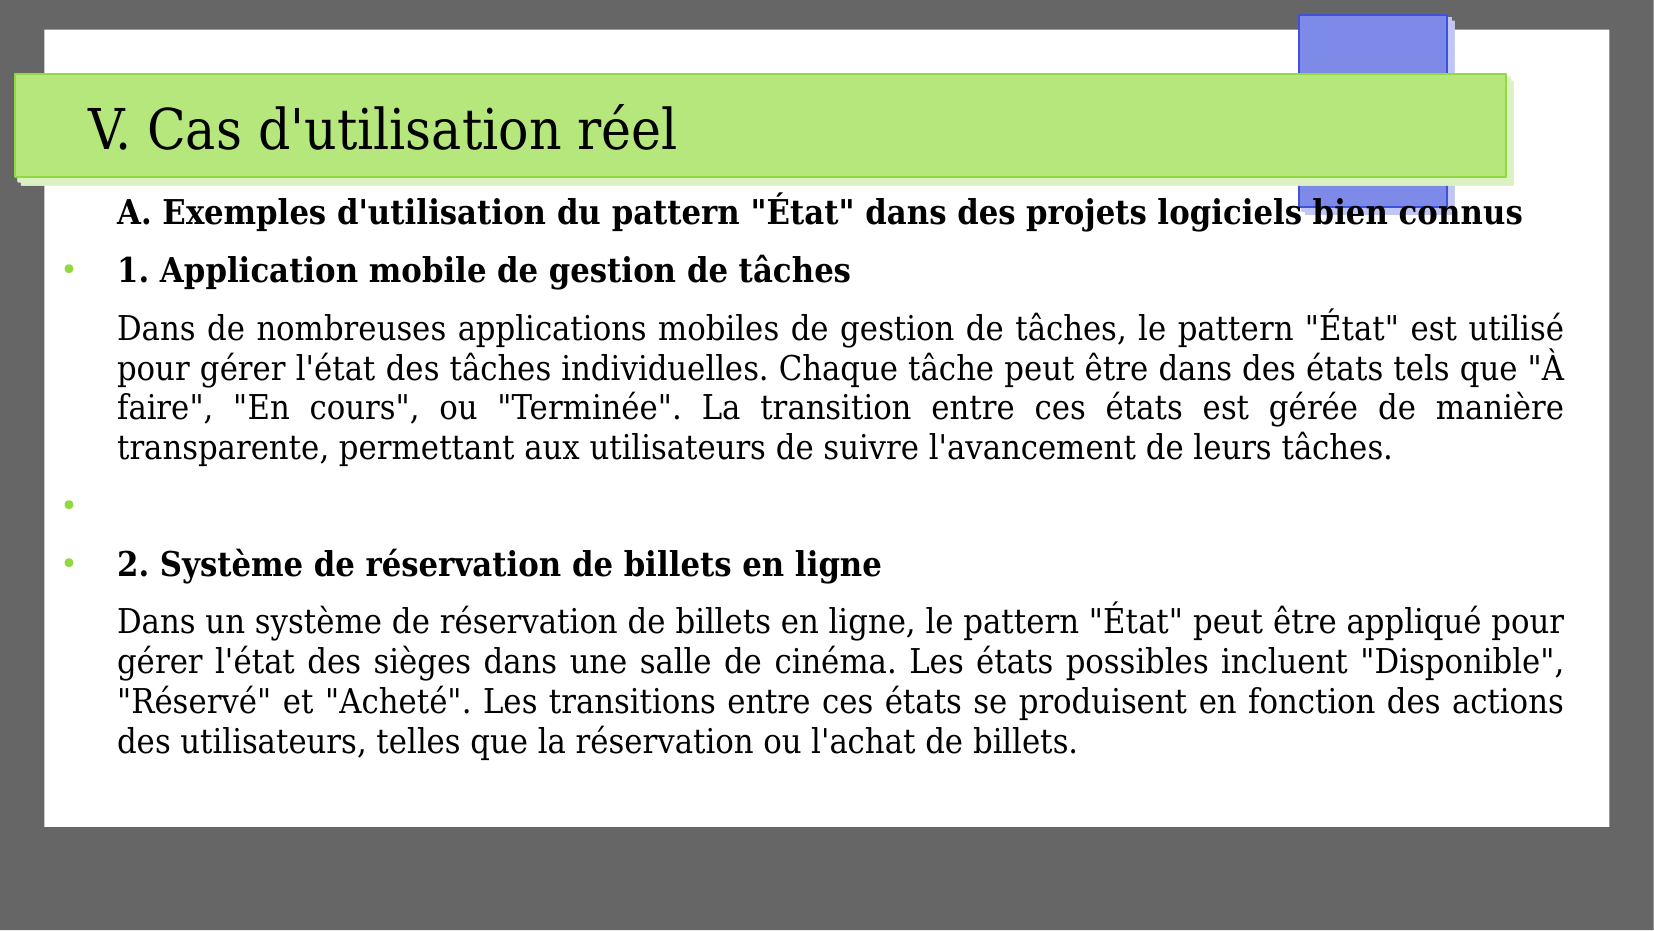

# V. Cas d'utilisation réel
A. Exemples d'utilisation du pattern "État" dans des projets logiciels bien connus
1. Application mobile de gestion de tâches
Dans de nombreuses applications mobiles de gestion de tâches, le pattern "État" est utilisé pour gérer l'état des tâches individuelles. Chaque tâche peut être dans des états tels que "À faire", "En cours", ou "Terminée". La transition entre ces états est gérée de manière transparente, permettant aux utilisateurs de suivre l'avancement de leurs tâches.
2. Système de réservation de billets en ligne
Dans un système de réservation de billets en ligne, le pattern "État" peut être appliqué pour gérer l'état des sièges dans une salle de cinéma. Les états possibles incluent "Disponible", "Réservé" et "Acheté". Les transitions entre ces états se produisent en fonction des actions des utilisateurs, telles que la réservation ou l'achat de billets.